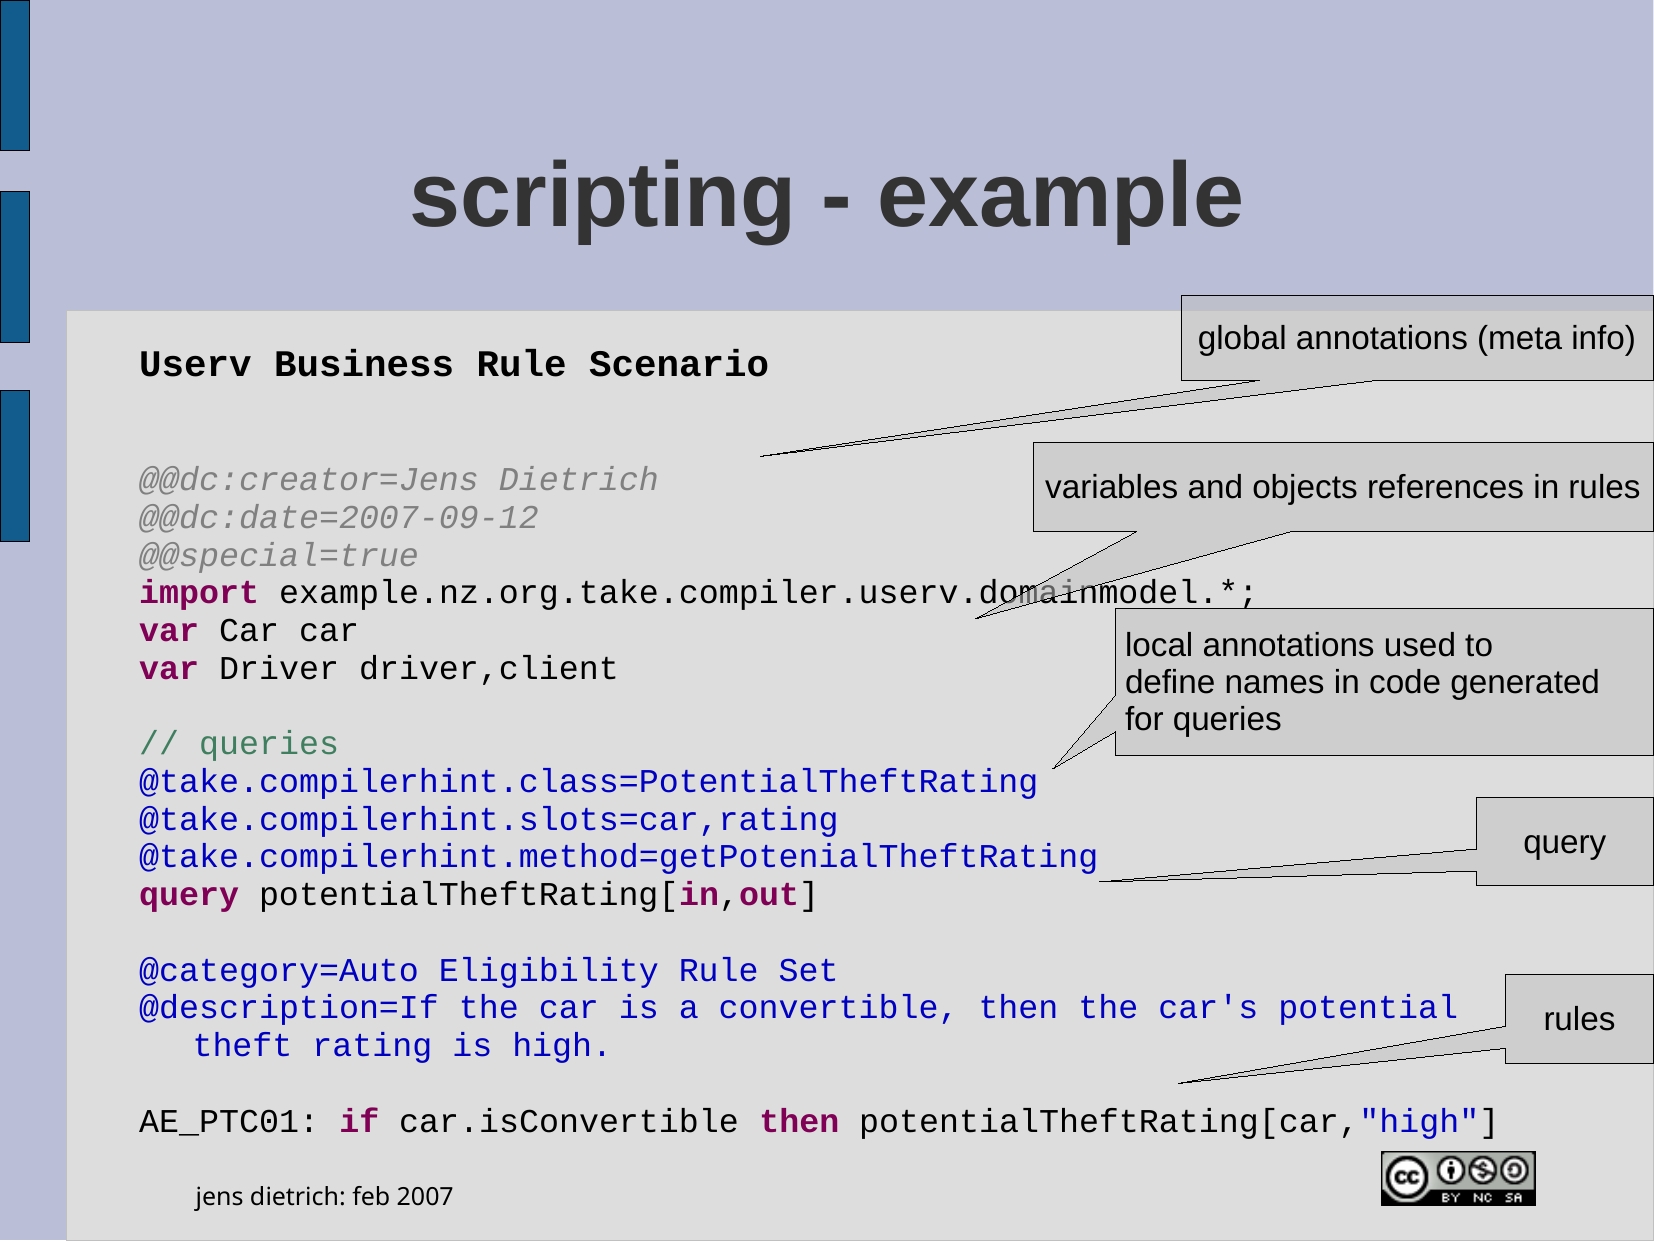

# scripting - example
global annotations (meta info)
Userv Business Rule Scenario
@@dc:creator=Jens Dietrich
@@dc:date=2007-09-12
@@special=true
import example.nz.org.take.compiler.userv.domainmodel.*;
var Car car
var Driver driver,client
// queries
@take.compilerhint.class=PotentialTheftRating
@take.compilerhint.slots=car,rating
@take.compilerhint.method=getPotenialTheftRating
query potentialTheftRating[in,out]
@category=Auto Eligibility Rule Set
@description=If the car is a convertible, then the car's potential theft rating is high.
AE_PTC01: if car.isConvertible then potentialTheftRating[car,"high"]
variables and objects references in rules
 local annotations used to
 define names in code generated
 for queries
query
rules